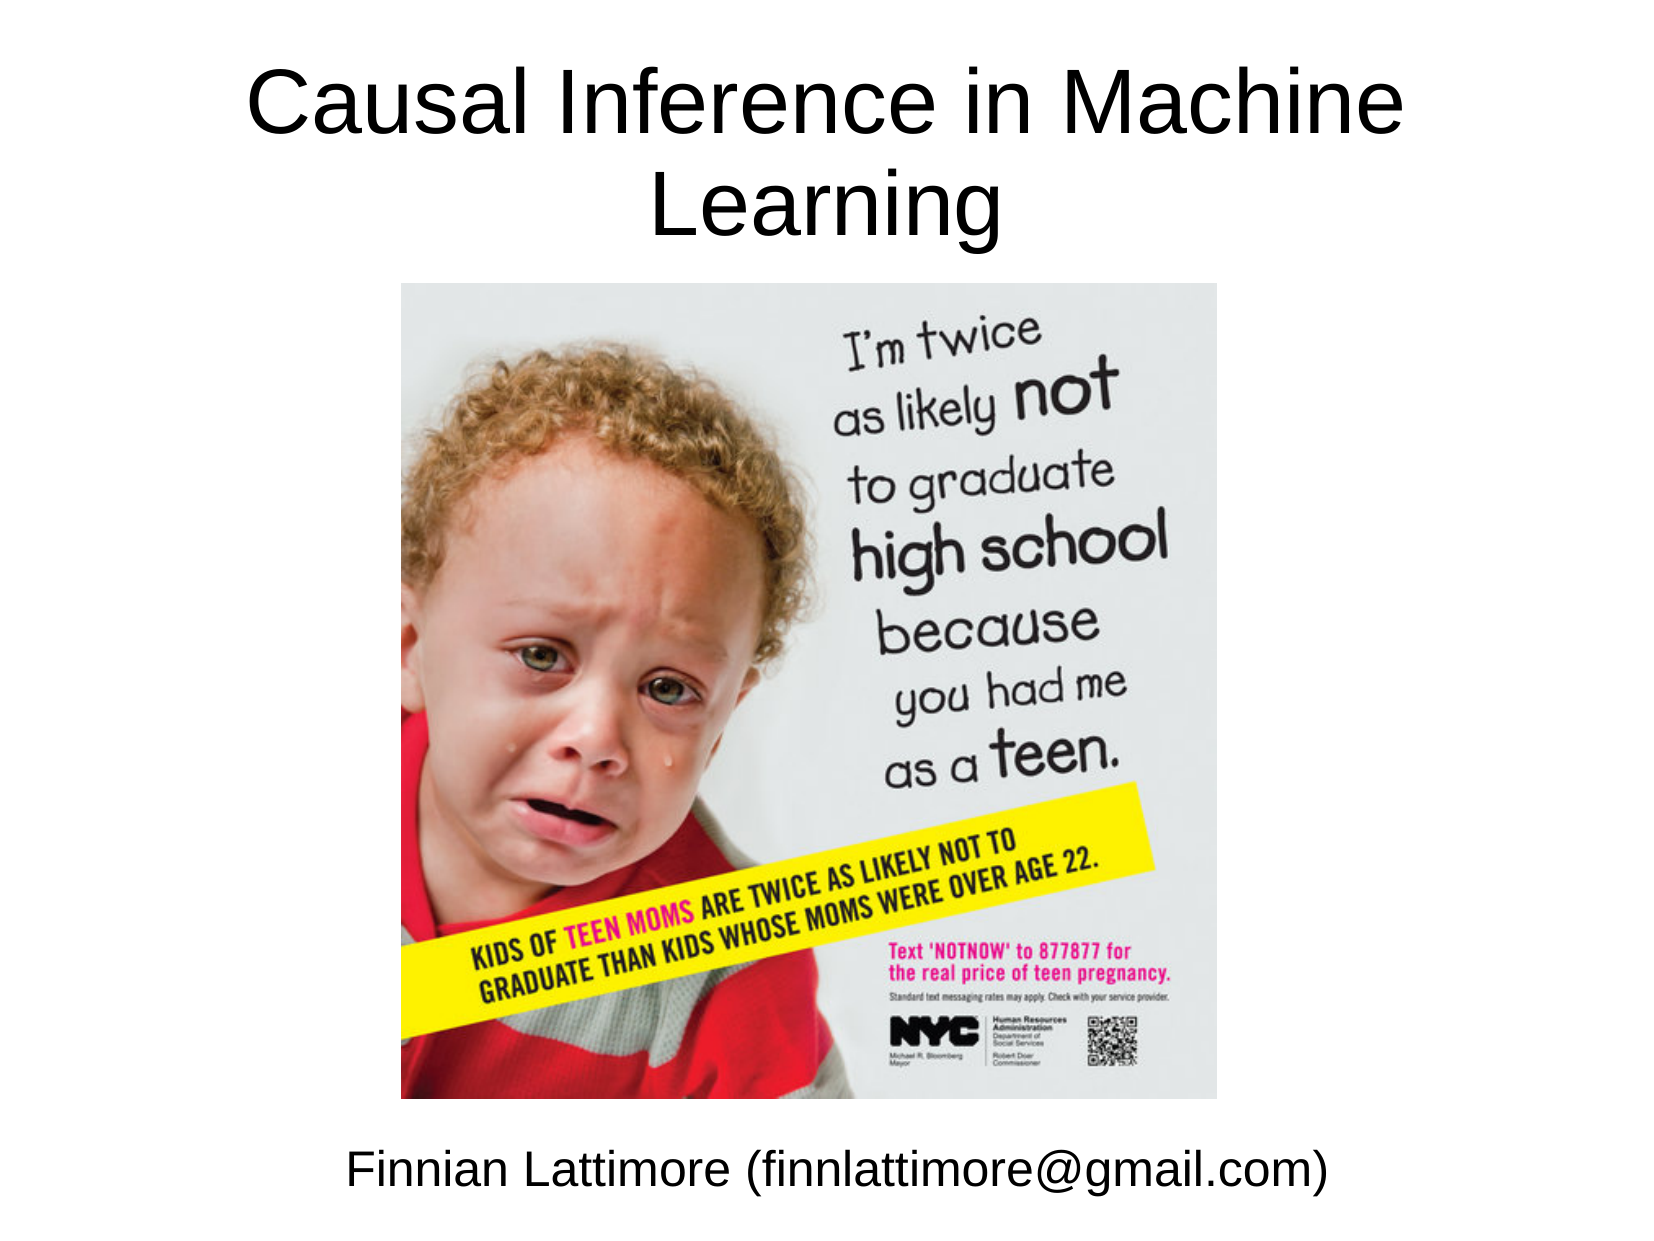

# Causal Inference in Machine Learning
Finnian Lattimore (finnlattimore@gmail.com)